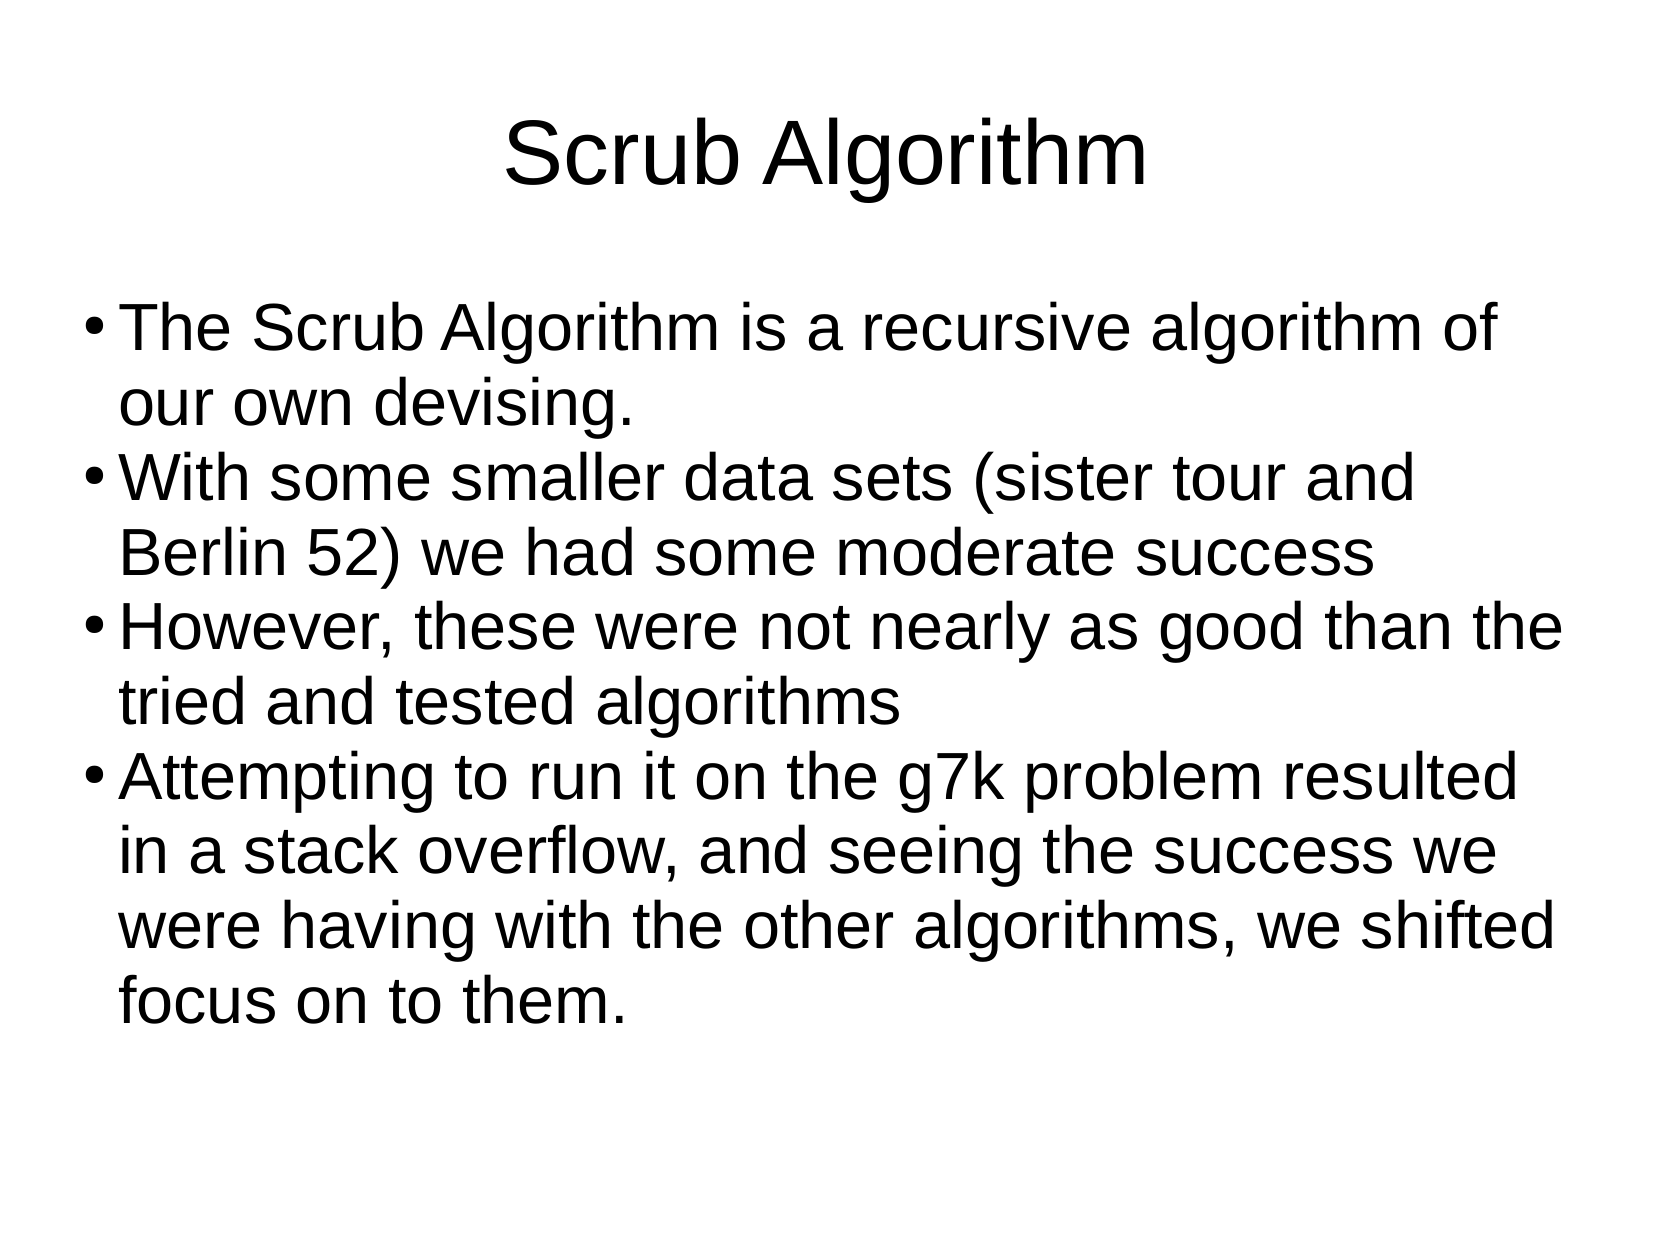

# Scrub Algorithm
The Scrub Algorithm is a recursive algorithm of our own devising.
With some smaller data sets (sister tour and Berlin 52) we had some moderate success
However, these were not nearly as good than the tried and tested algorithms
Attempting to run it on the g7k problem resulted in a stack overflow, and seeing the success we were having with the other algorithms, we shifted focus on to them.